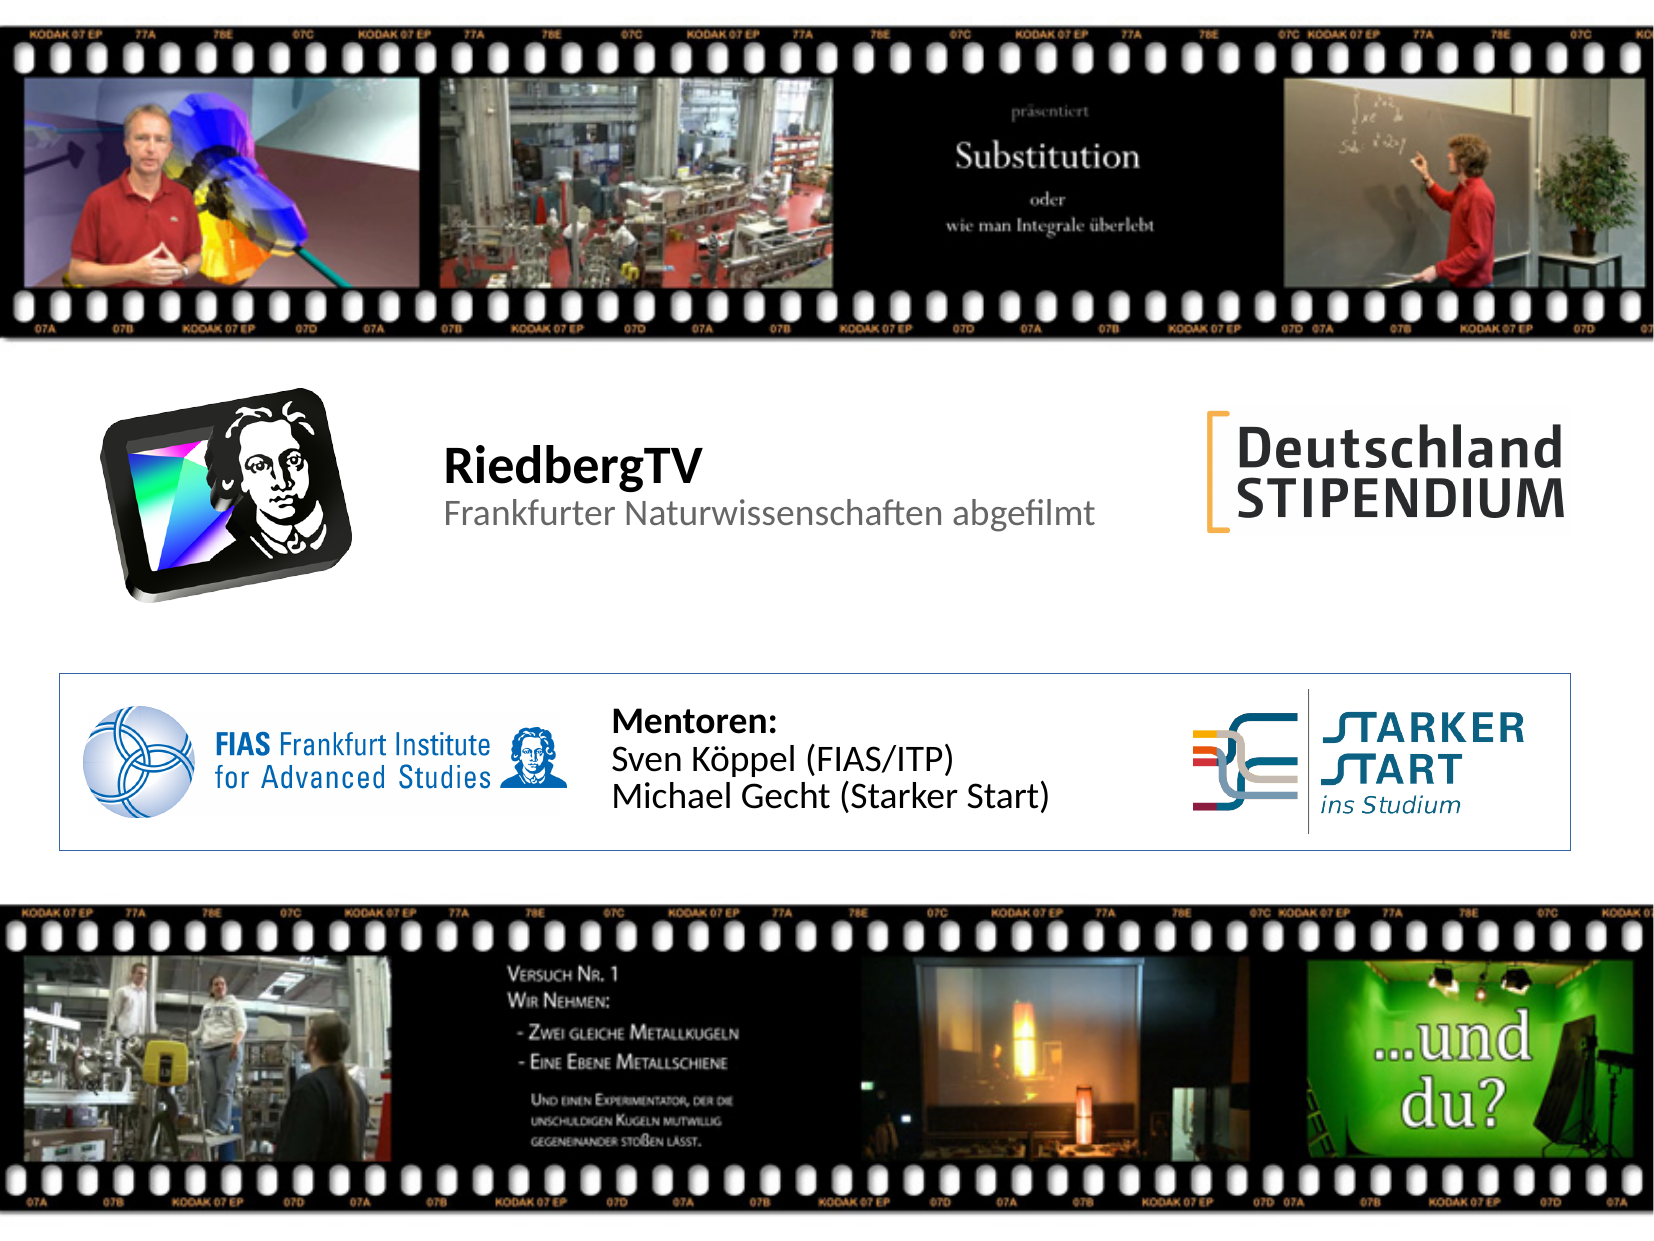

RiedbergTV
Frankfurter Naturwissenschaften abgefilmt
Mentoren:
Sven Köppel (FIAS/ITP)
Michael Gecht (Starker Start)